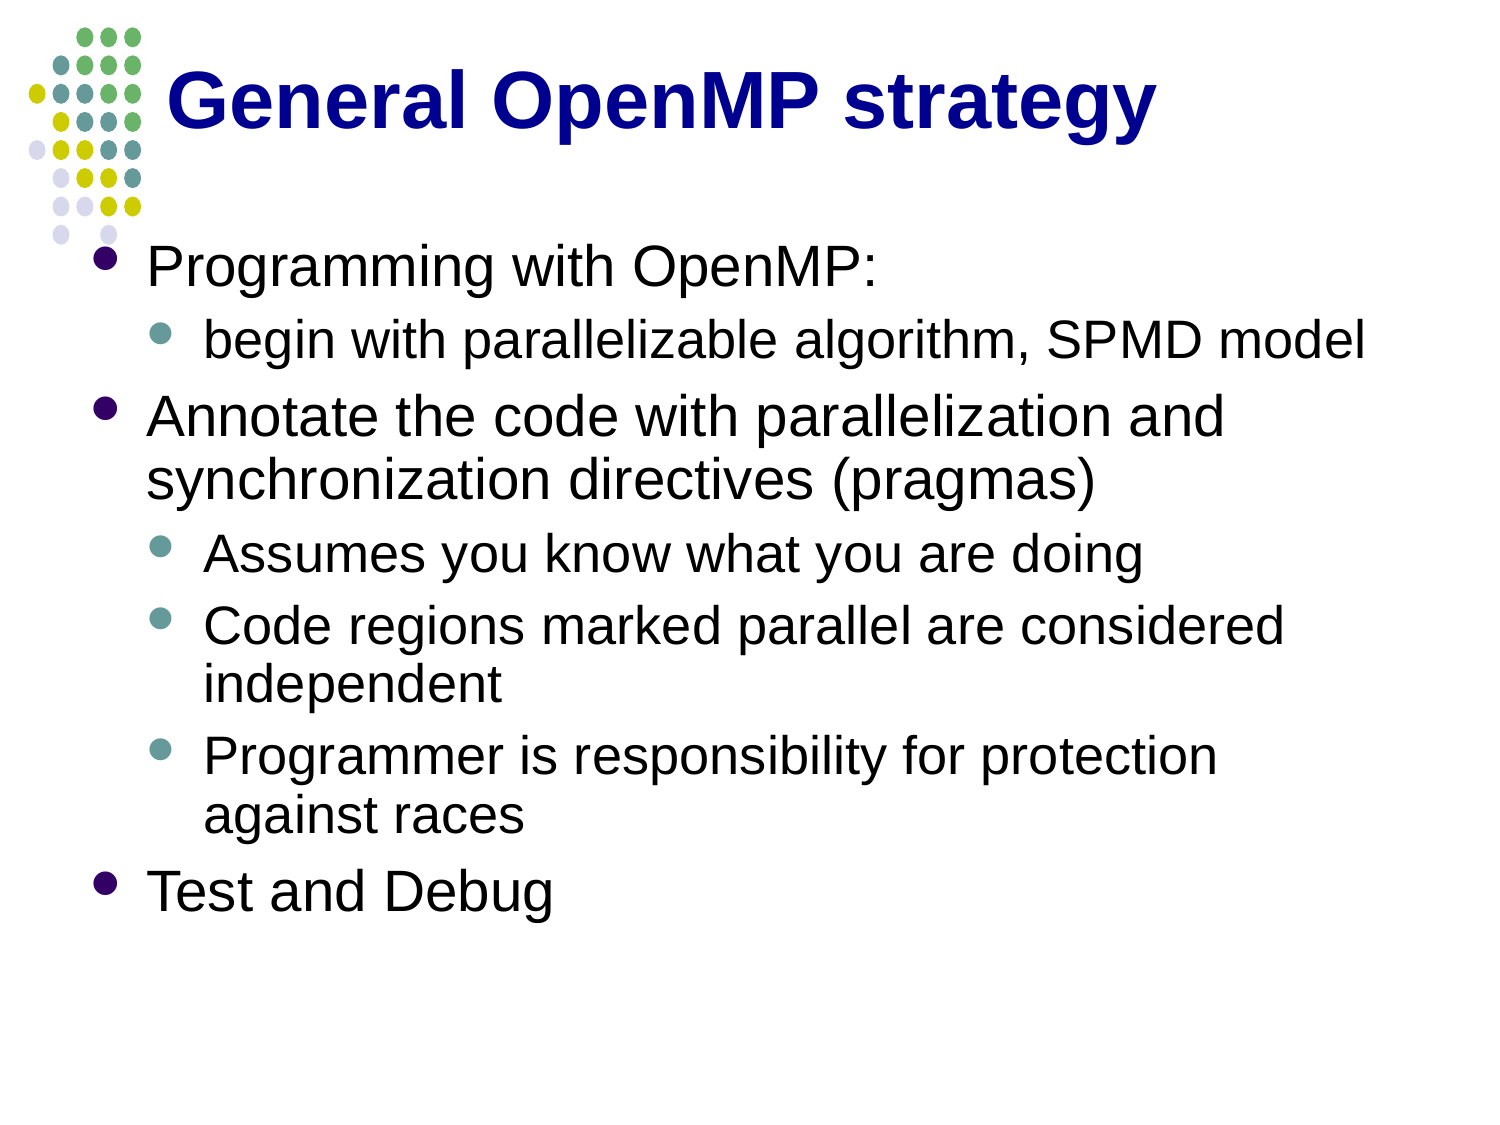

# General OpenMP strategy
Programming with OpenMP:
begin with parallelizable algorithm, SPMD model
Annotate the code with parallelization and synchronization directives (pragmas)
Assumes you know what you are doing
Code regions marked parallel are considered independent
Programmer is responsibility for protection against races
Test and Debug